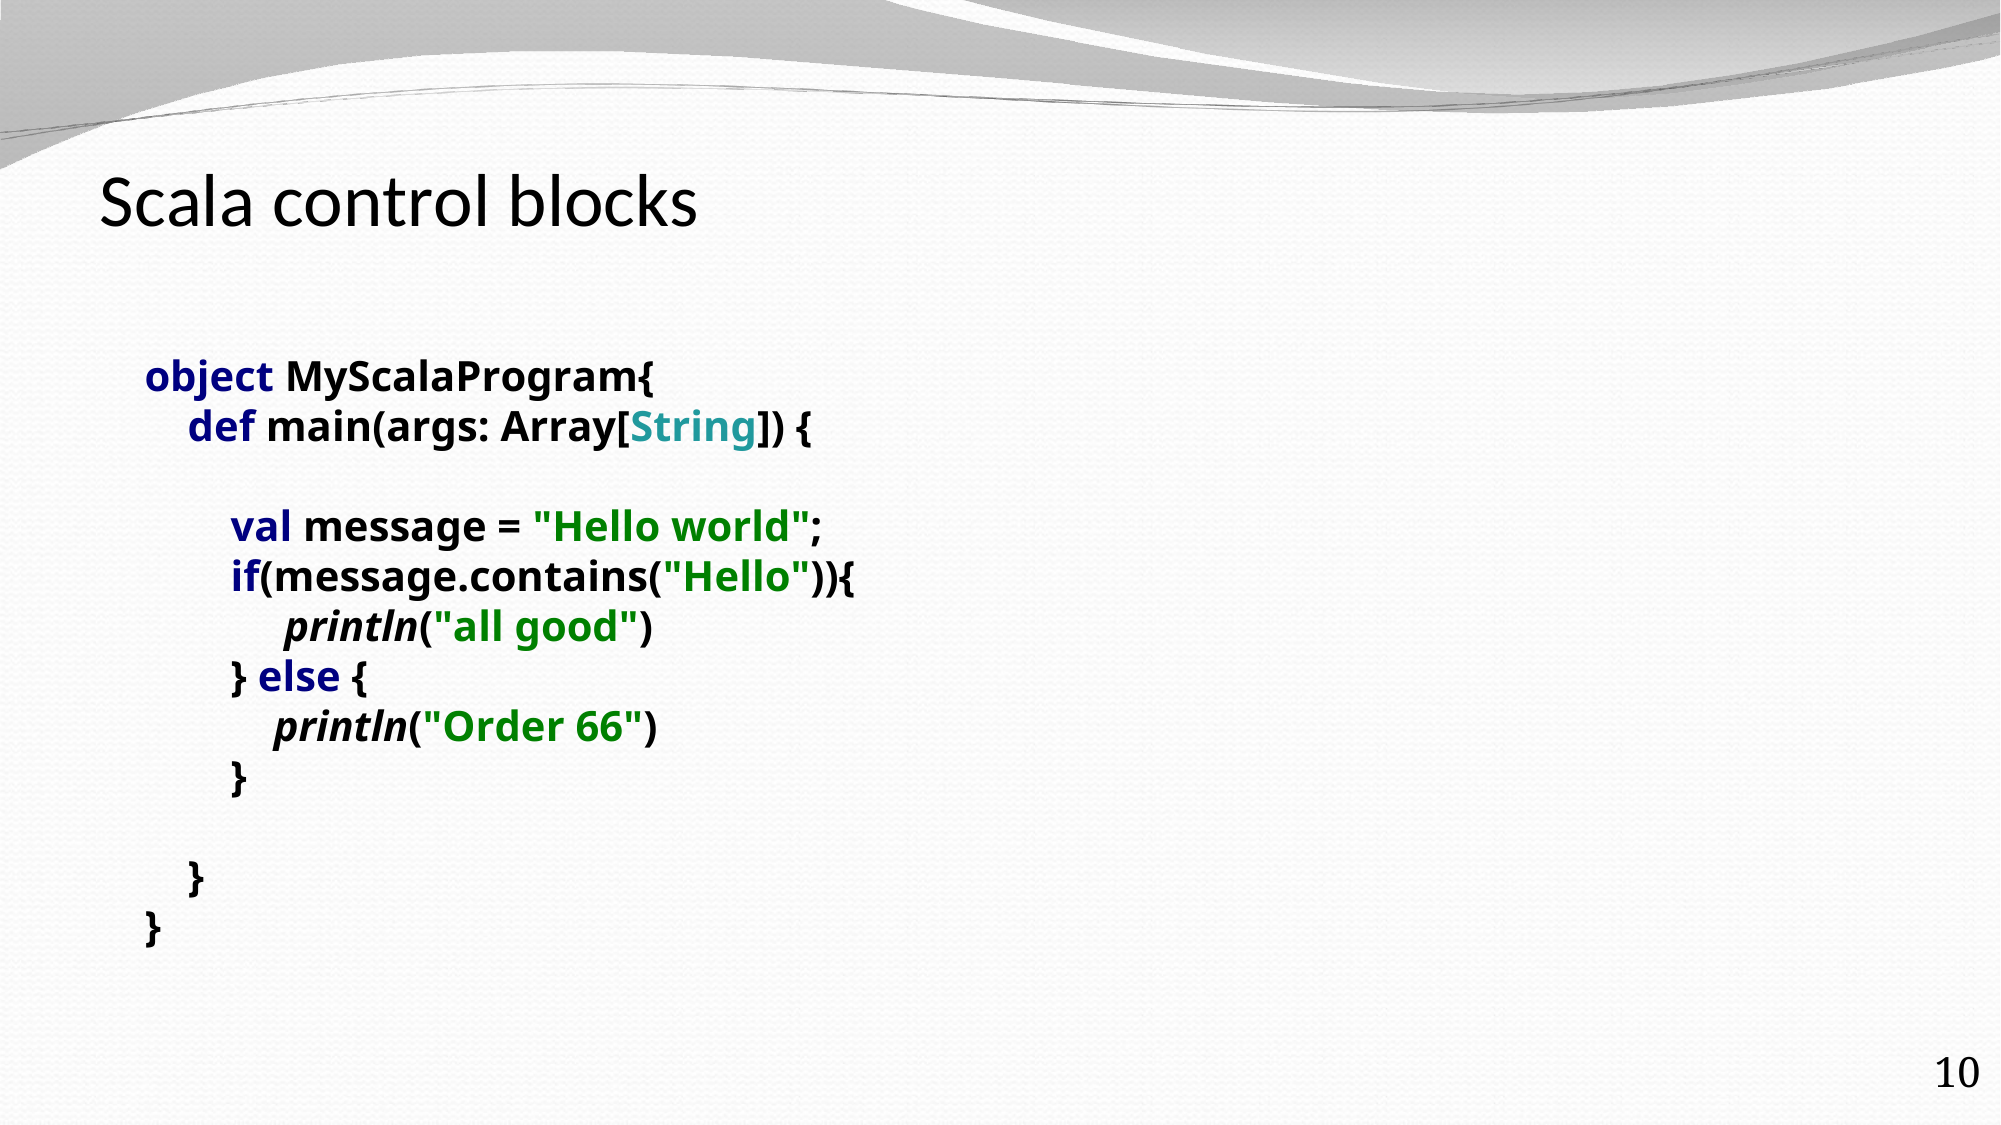

# Scala control blocks
object MyScalaProgram{
 def main(args: Array[String]) {
 val message = "Hello world";
 if(message.contains("Hello")){
 println("all good")
 } else {
 println("Order 66")
 }
 }
}